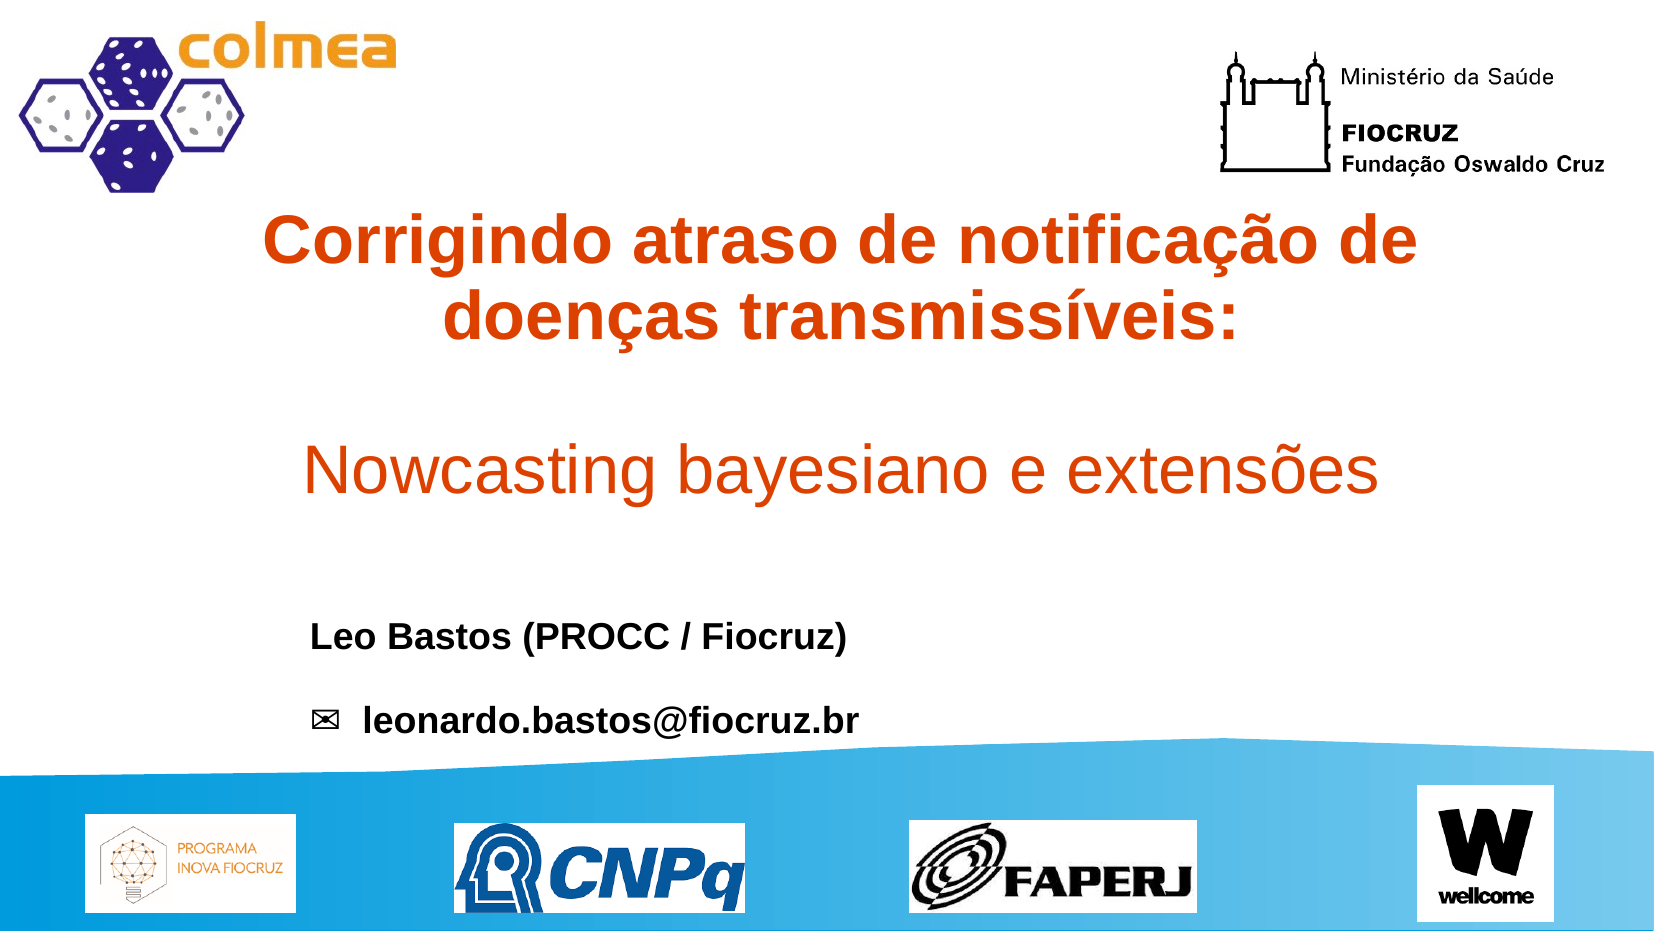

# Corrigindo atraso de notificação de doenças transmissíveis: Nowcasting bayesiano e extensões
Leo Bastos (PROCC / Fiocruz)
✉ leonardo.bastos@fiocruz.br